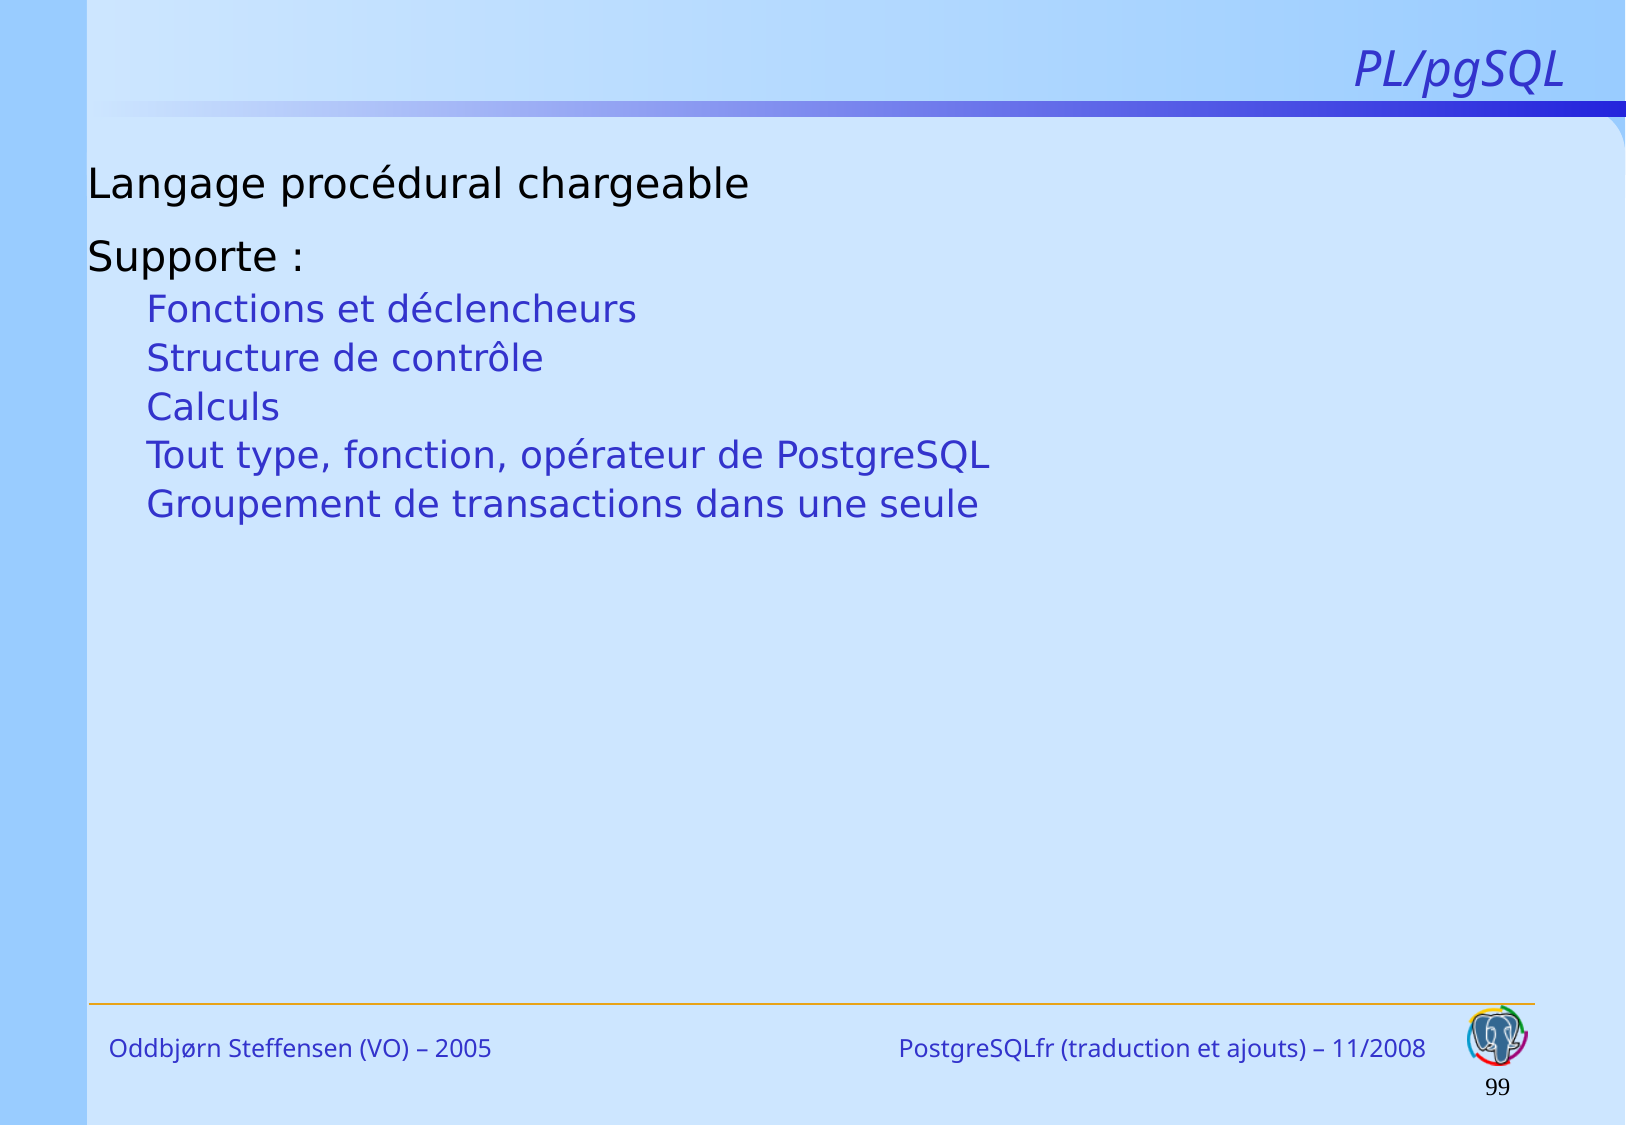

# PL/pgSQL
Langage procédural chargeable
Supporte :
Fonctions et déclencheurs
Structure de contrôle
Calculs
Tout type, fonction, opérateur de PostgreSQL
Groupement de transactions dans une seule